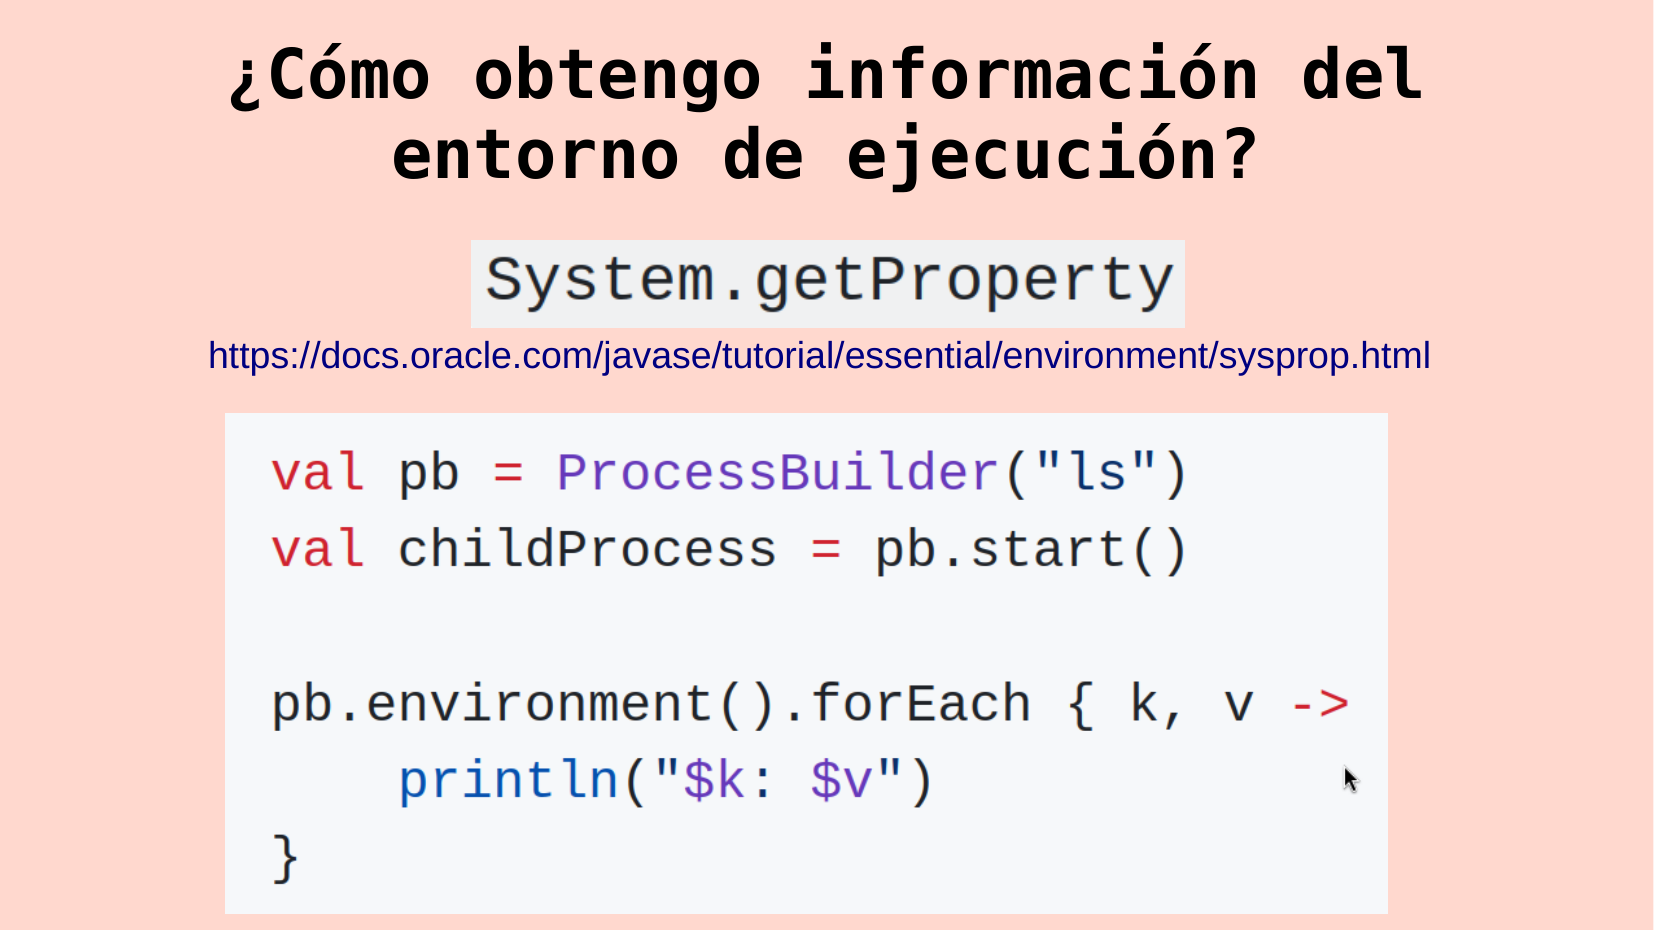

# ¿Cómo obtengo información del entorno de ejecución?
https://docs.oracle.com/javase/tutorial/essential/environment/sysprop.html